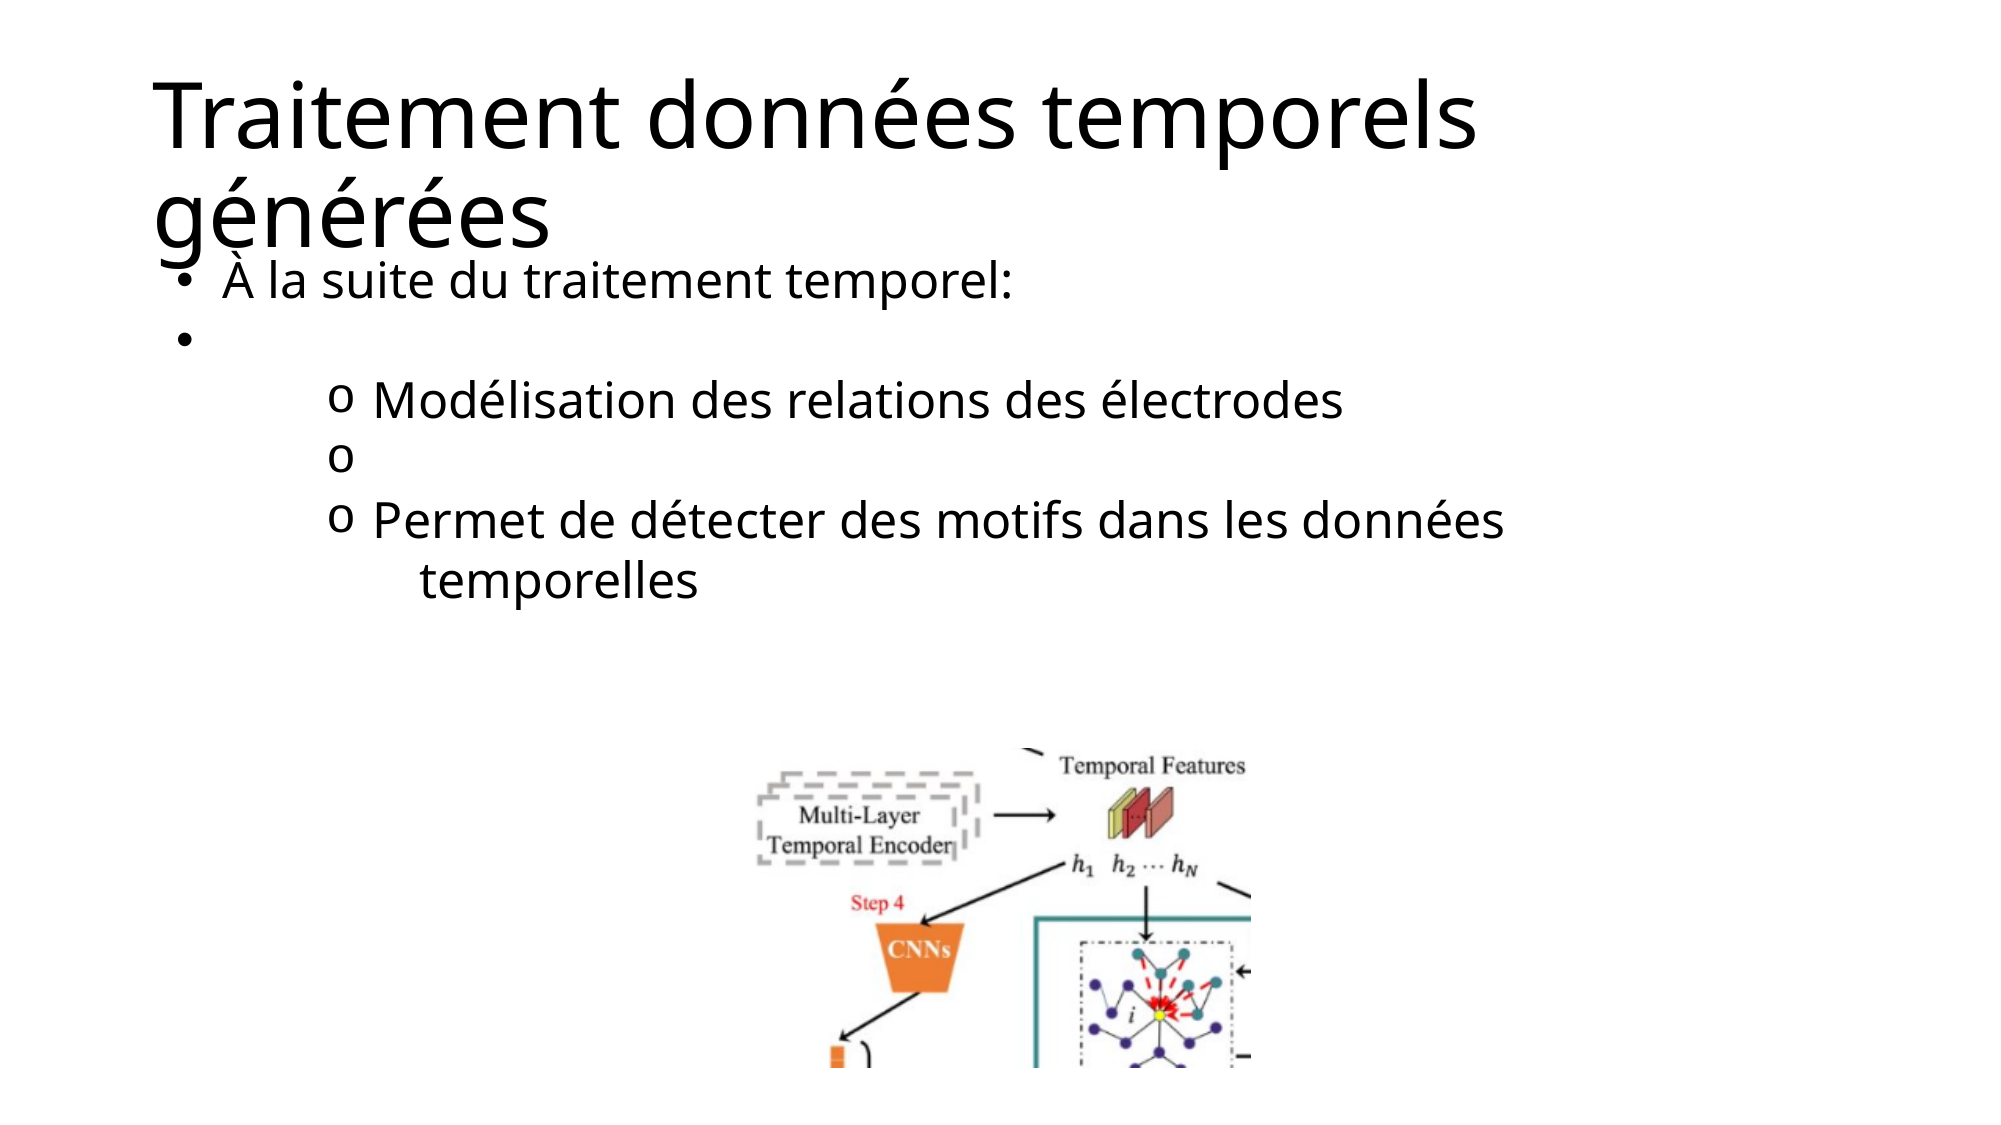

# Traitement données temporels générées
À la suite du traitement temporel:
Modélisation des relations des électrodes
Permet de détecter des motifs dans les données temporelles